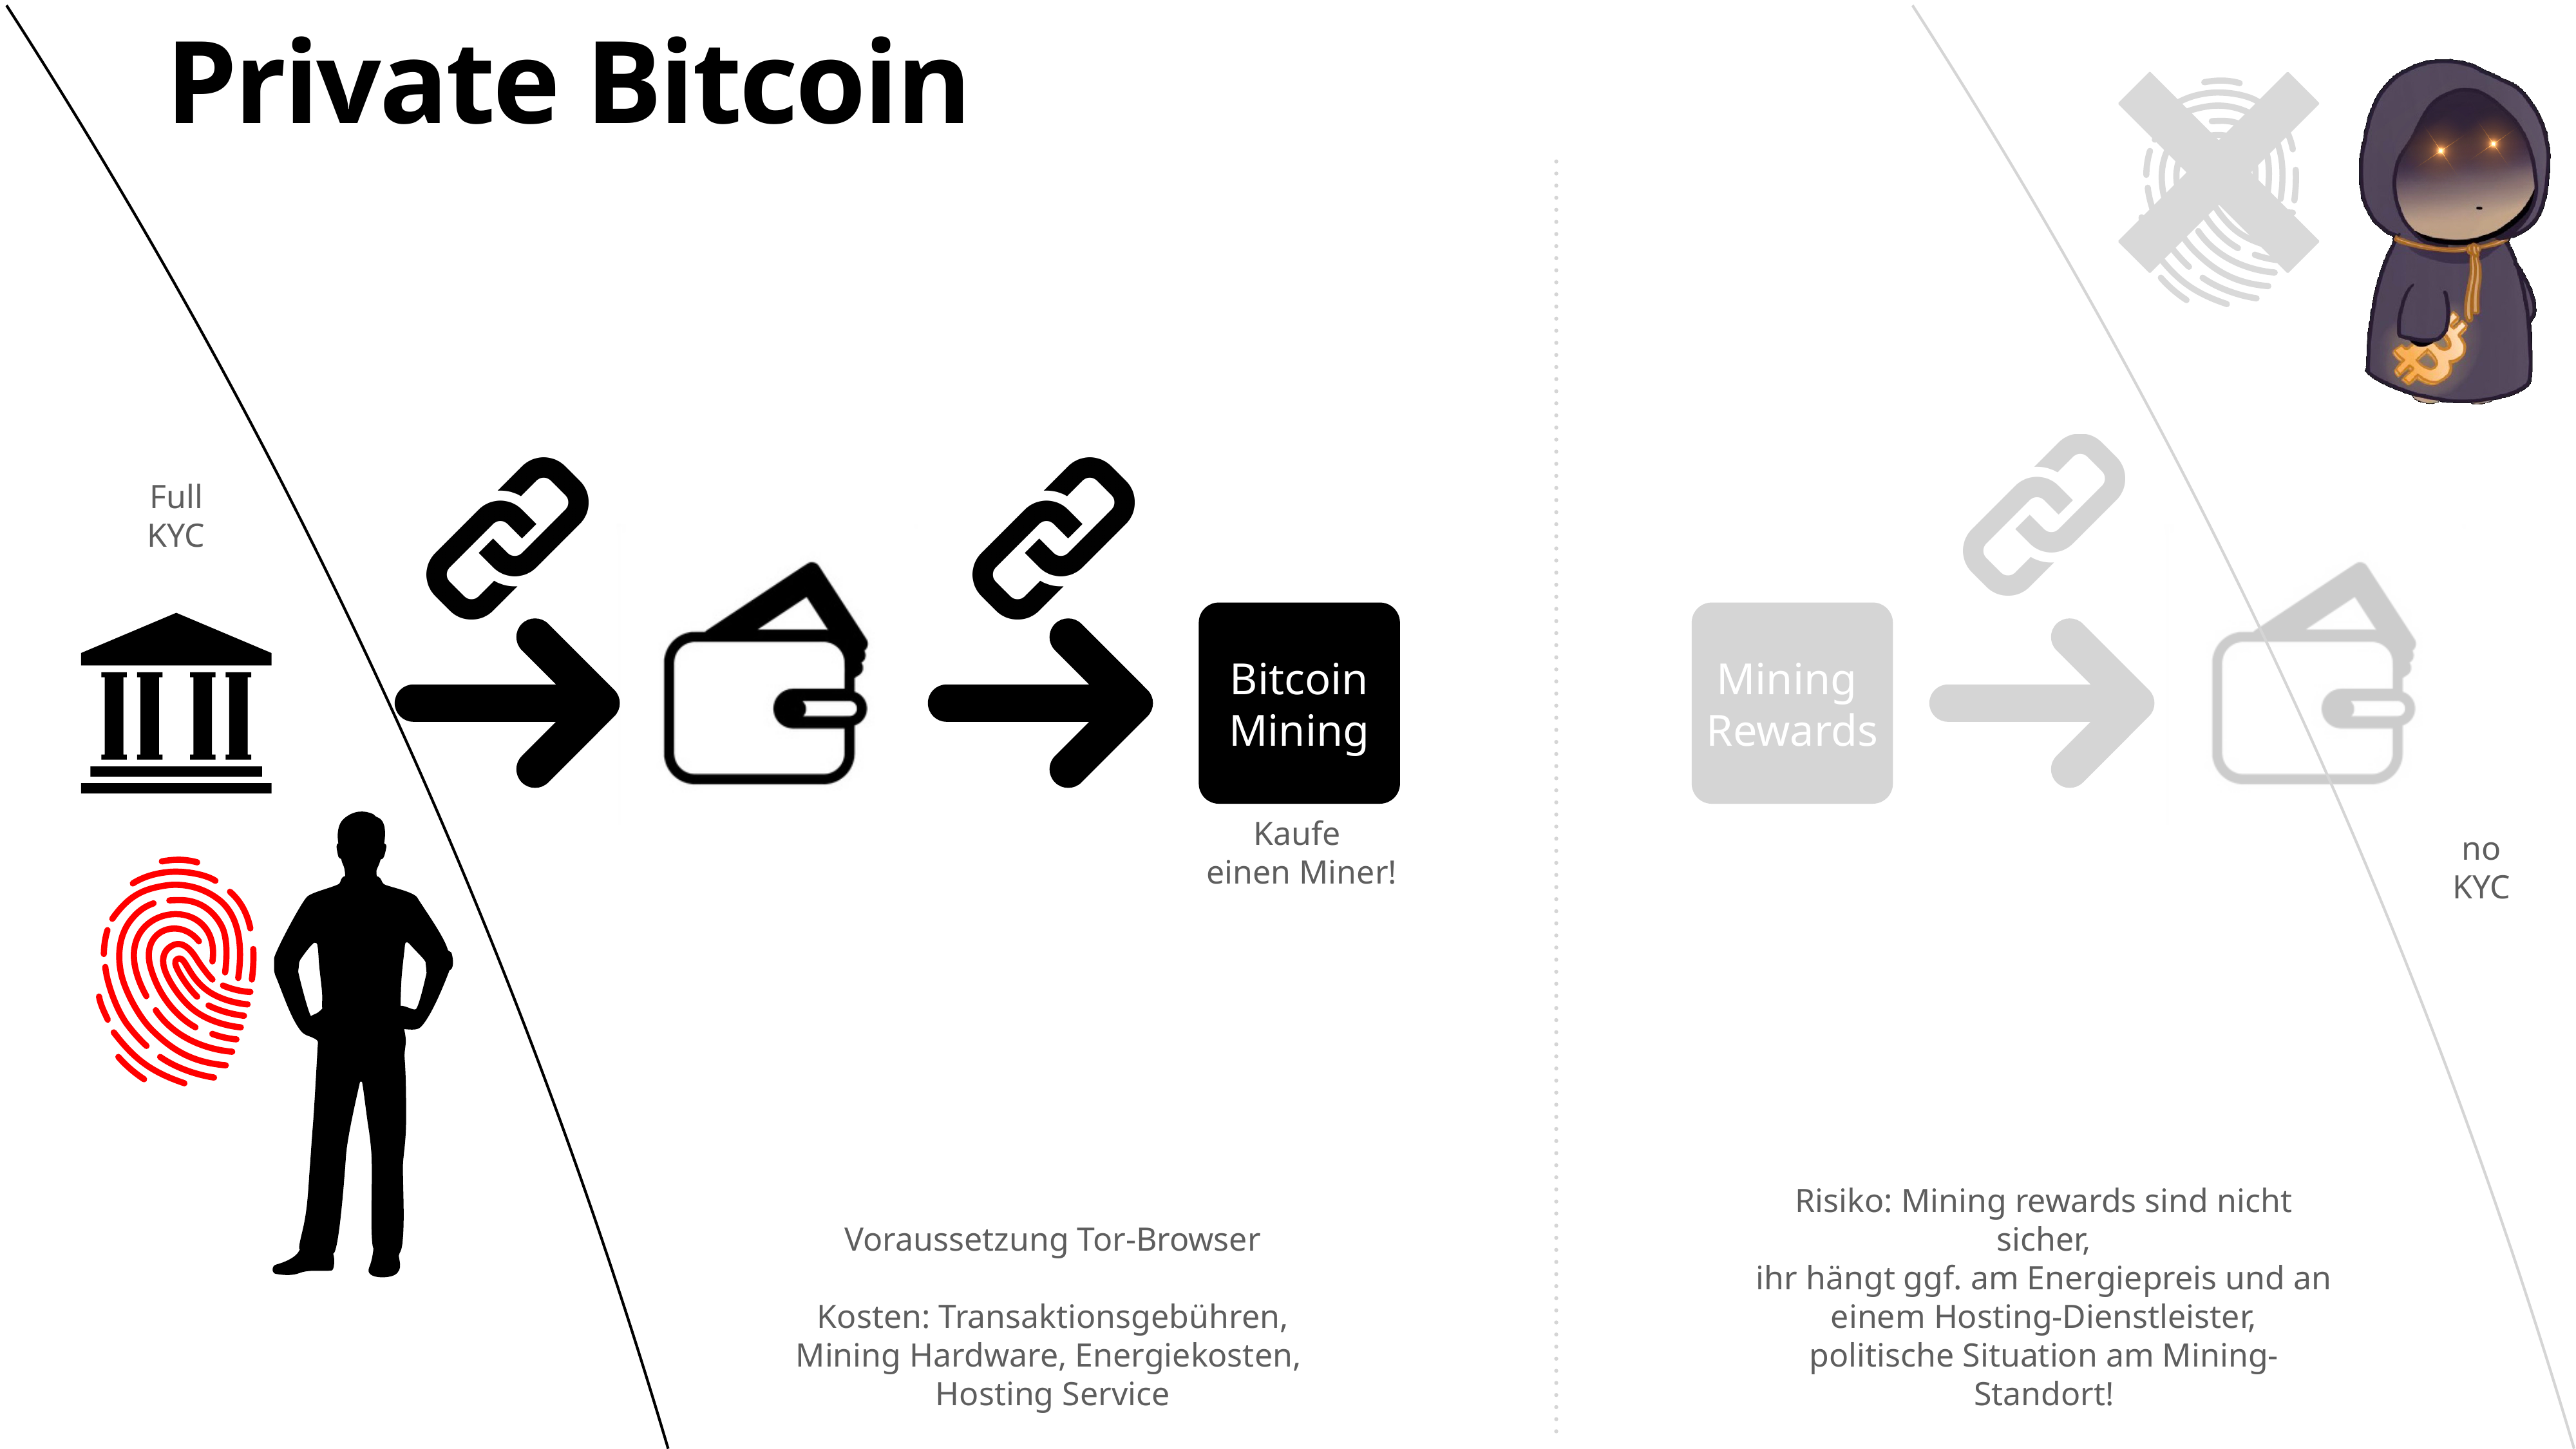

Private Bitcoin
Full
KYC
Bitcoin
Mining
Mining
Rewards
Kaufe
einen Miner!
no
KYC
Risiko: Mining rewards sind nicht sicher,
ihr hängt ggf. am Energiepreis und an einem Hosting-Dienstleister,
politische Situation am Mining-Standort!
Voraussetzung Tor-Browser
Kosten: Transaktionsgebühren, Mining Hardware, Energiekosten,
Hosting Service